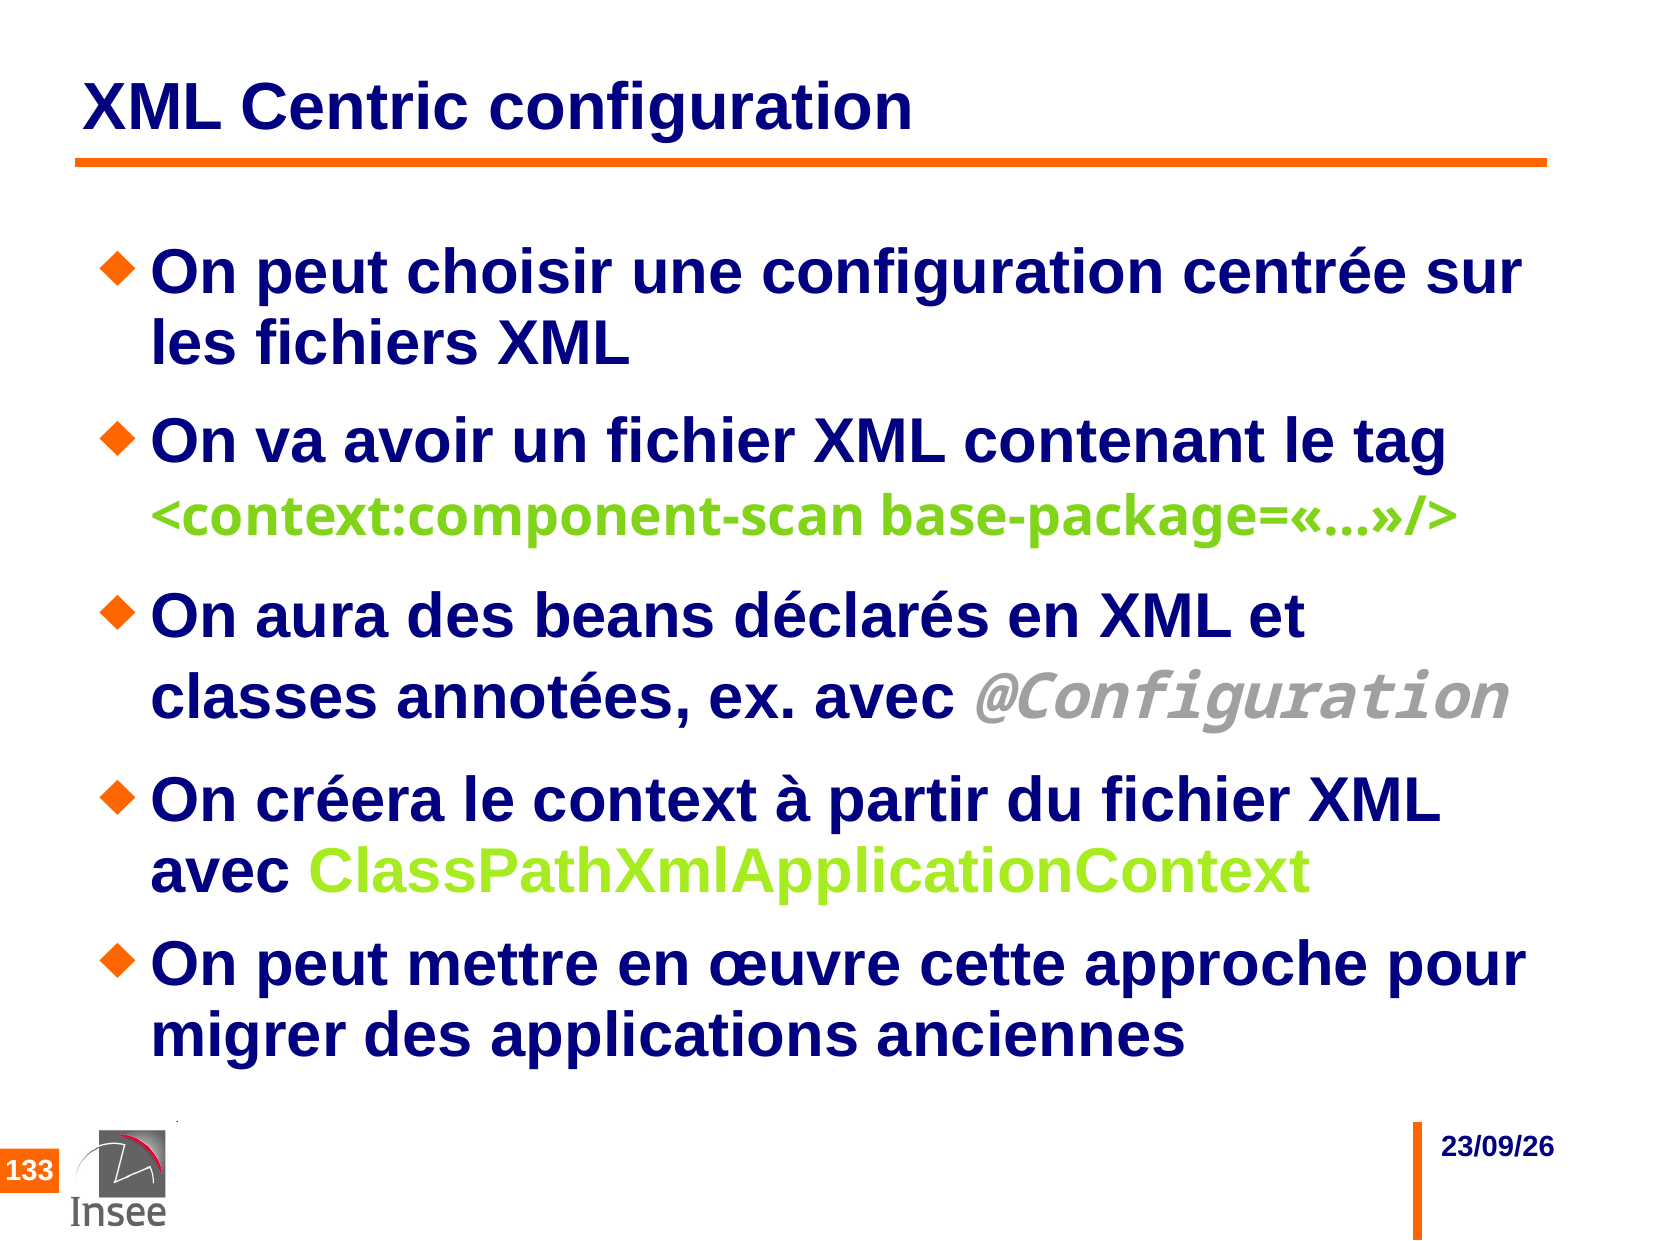

# XML Centric configuration
On peut choisir une configuration centrée sur les fichiers XML
On va avoir un fichier XML contenant le tag <context:component-scan base-package=«…»/>
On aura des beans déclarés en XML et classes annotées, ex. avec @Configuration
On créera le context à partir du fichier XML avec ClassPathXmlApplicationContext
On peut mettre en œuvre cette approche pour migrer des applications anciennes
133